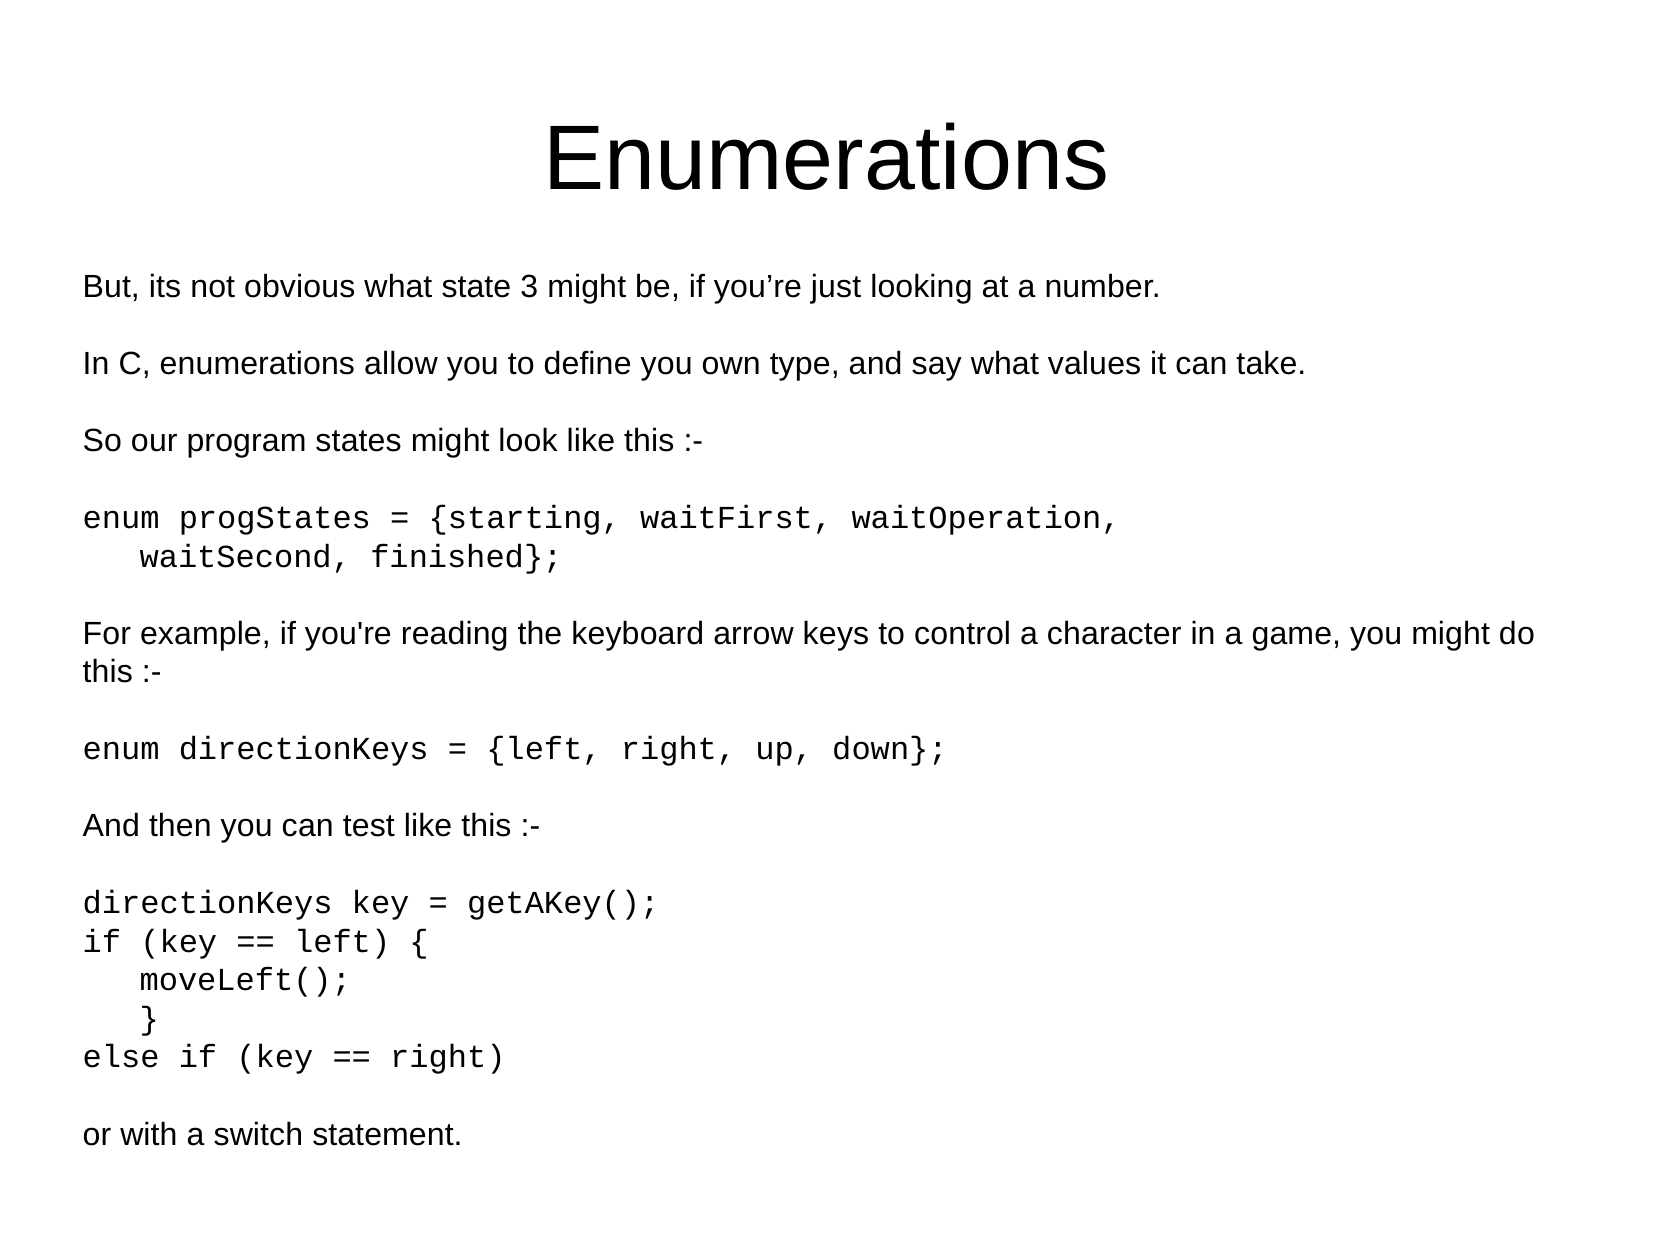

# Enumerations
But, its not obvious what state 3 might be, if you’re just looking at a number.
In C, enumerations allow you to define you own type, and say what values it can take.
So our program states might look like this :-
enum progStates = {starting, waitFirst, waitOperation,
							waitSecond, finished};
For example, if you're reading the keyboard arrow keys to control a character in a game, you might do this :-
enum directionKeys = {left, right, up, down};
And then you can test like this :-
directionKeys key = getAKey();
if (key == left) {
	moveLeft();
	}
else if (key == right)
or with a switch statement.